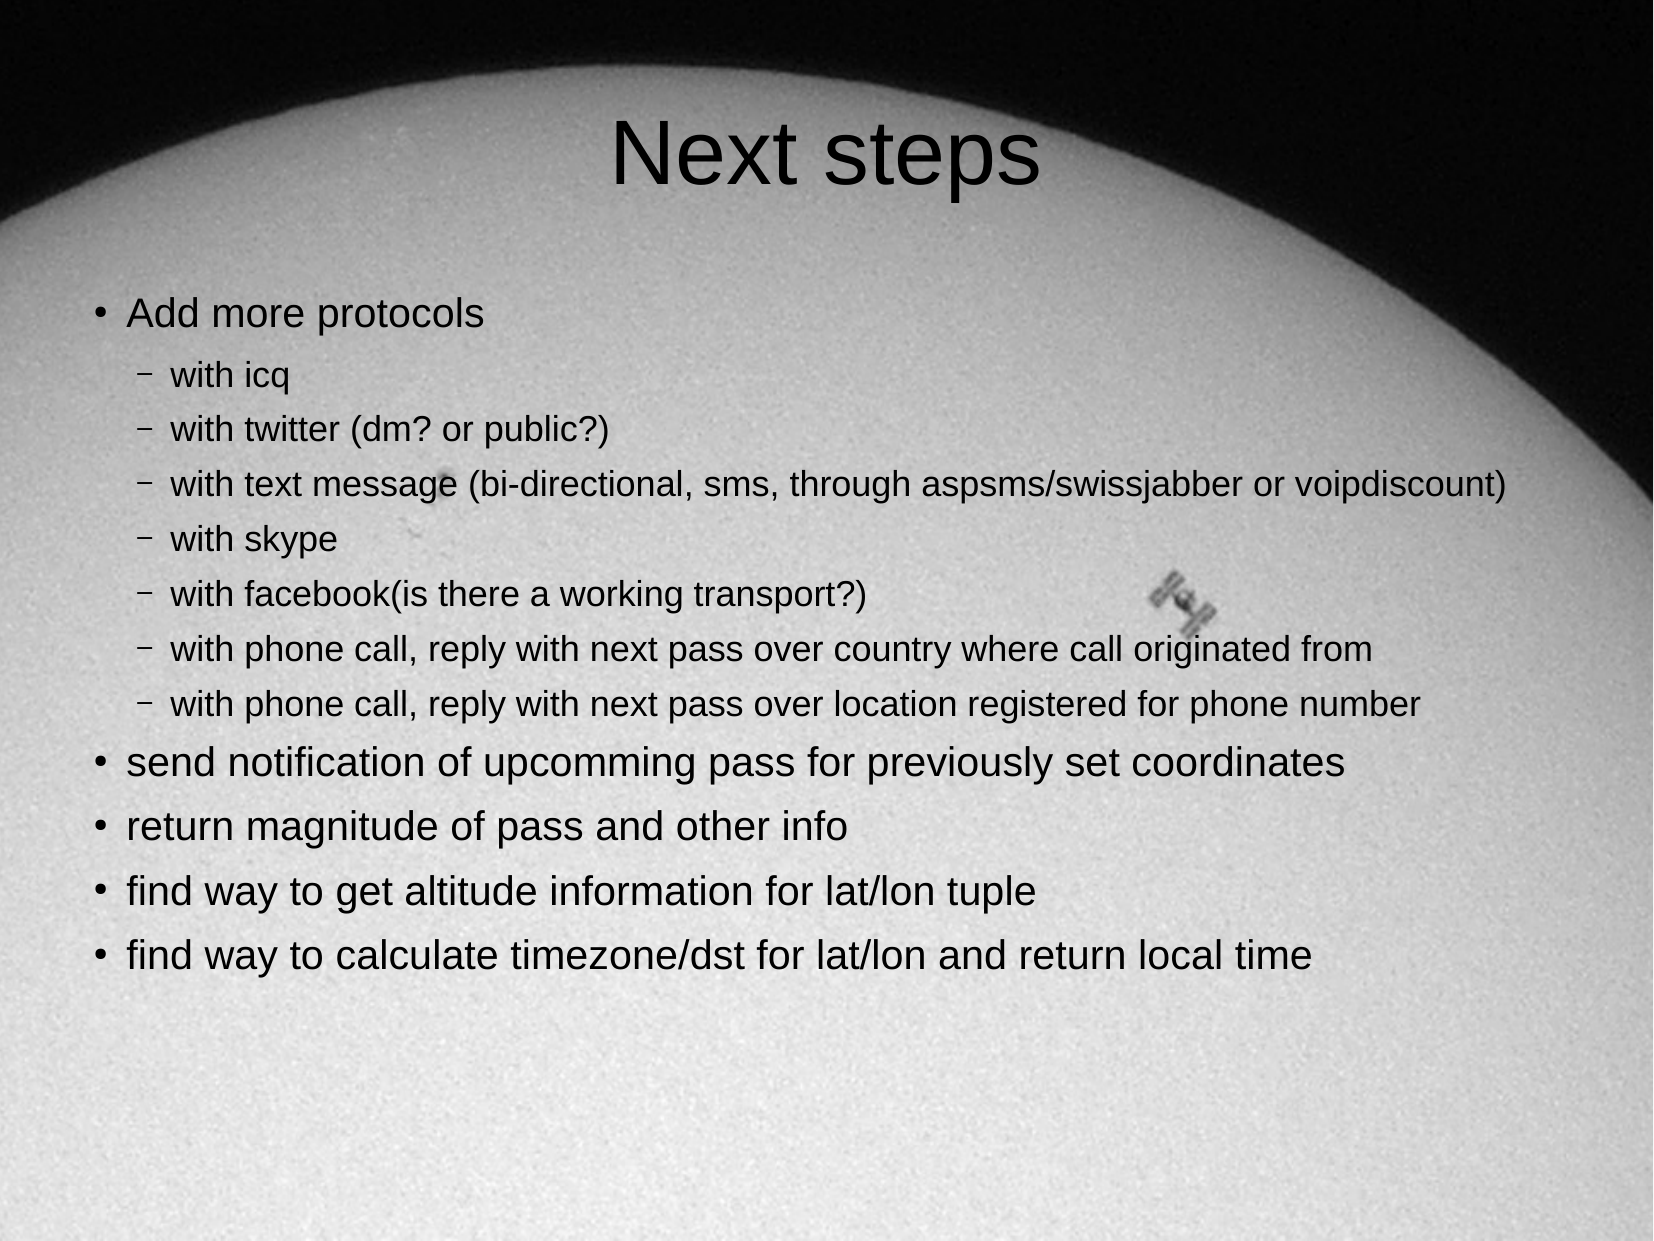

# Next steps
Add more protocols
with icq
with twitter (dm? or public?)
with text message (bi-directional, sms, through aspsms/swissjabber or voipdiscount)
with skype
with facebook(is there a working transport?)
with phone call, reply with next pass over country where call originated from
with phone call, reply with next pass over location registered for phone number
send notification of upcomming pass for previously set coordinates
return magnitude of pass and other info
find way to get altitude information for lat/lon tuple
find way to calculate timezone/dst for lat/lon and return local time